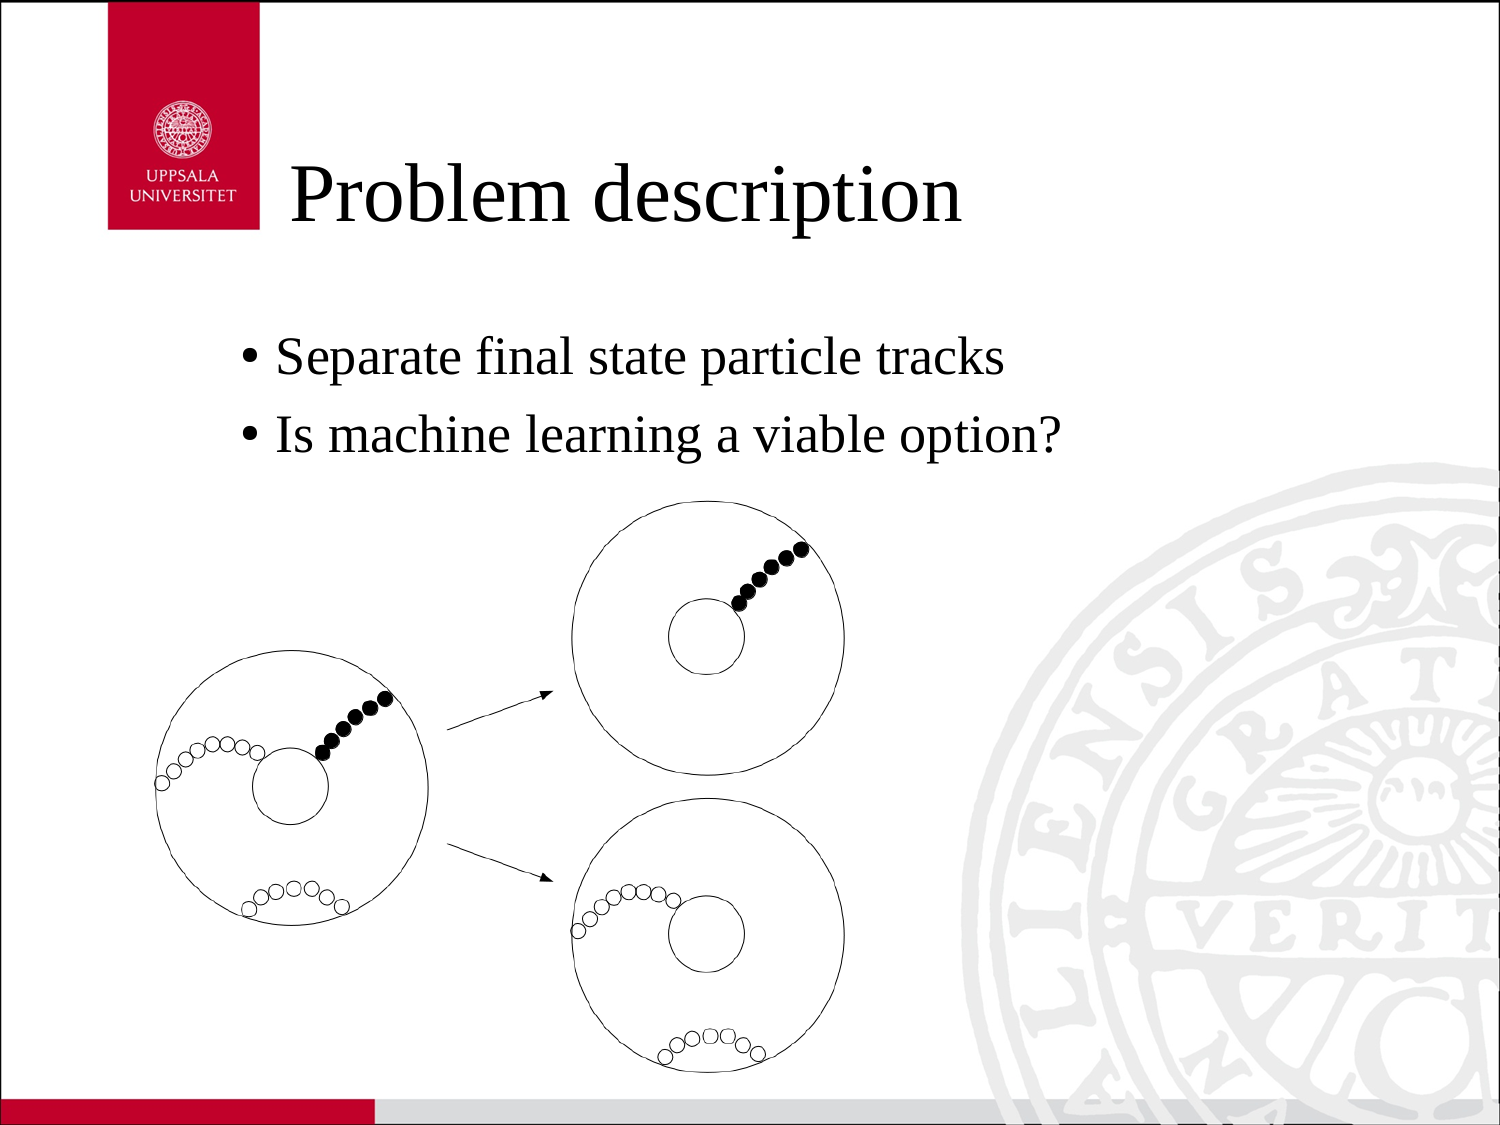

# Problem description
Separate final state particle tracks
Is machine learning a viable option?